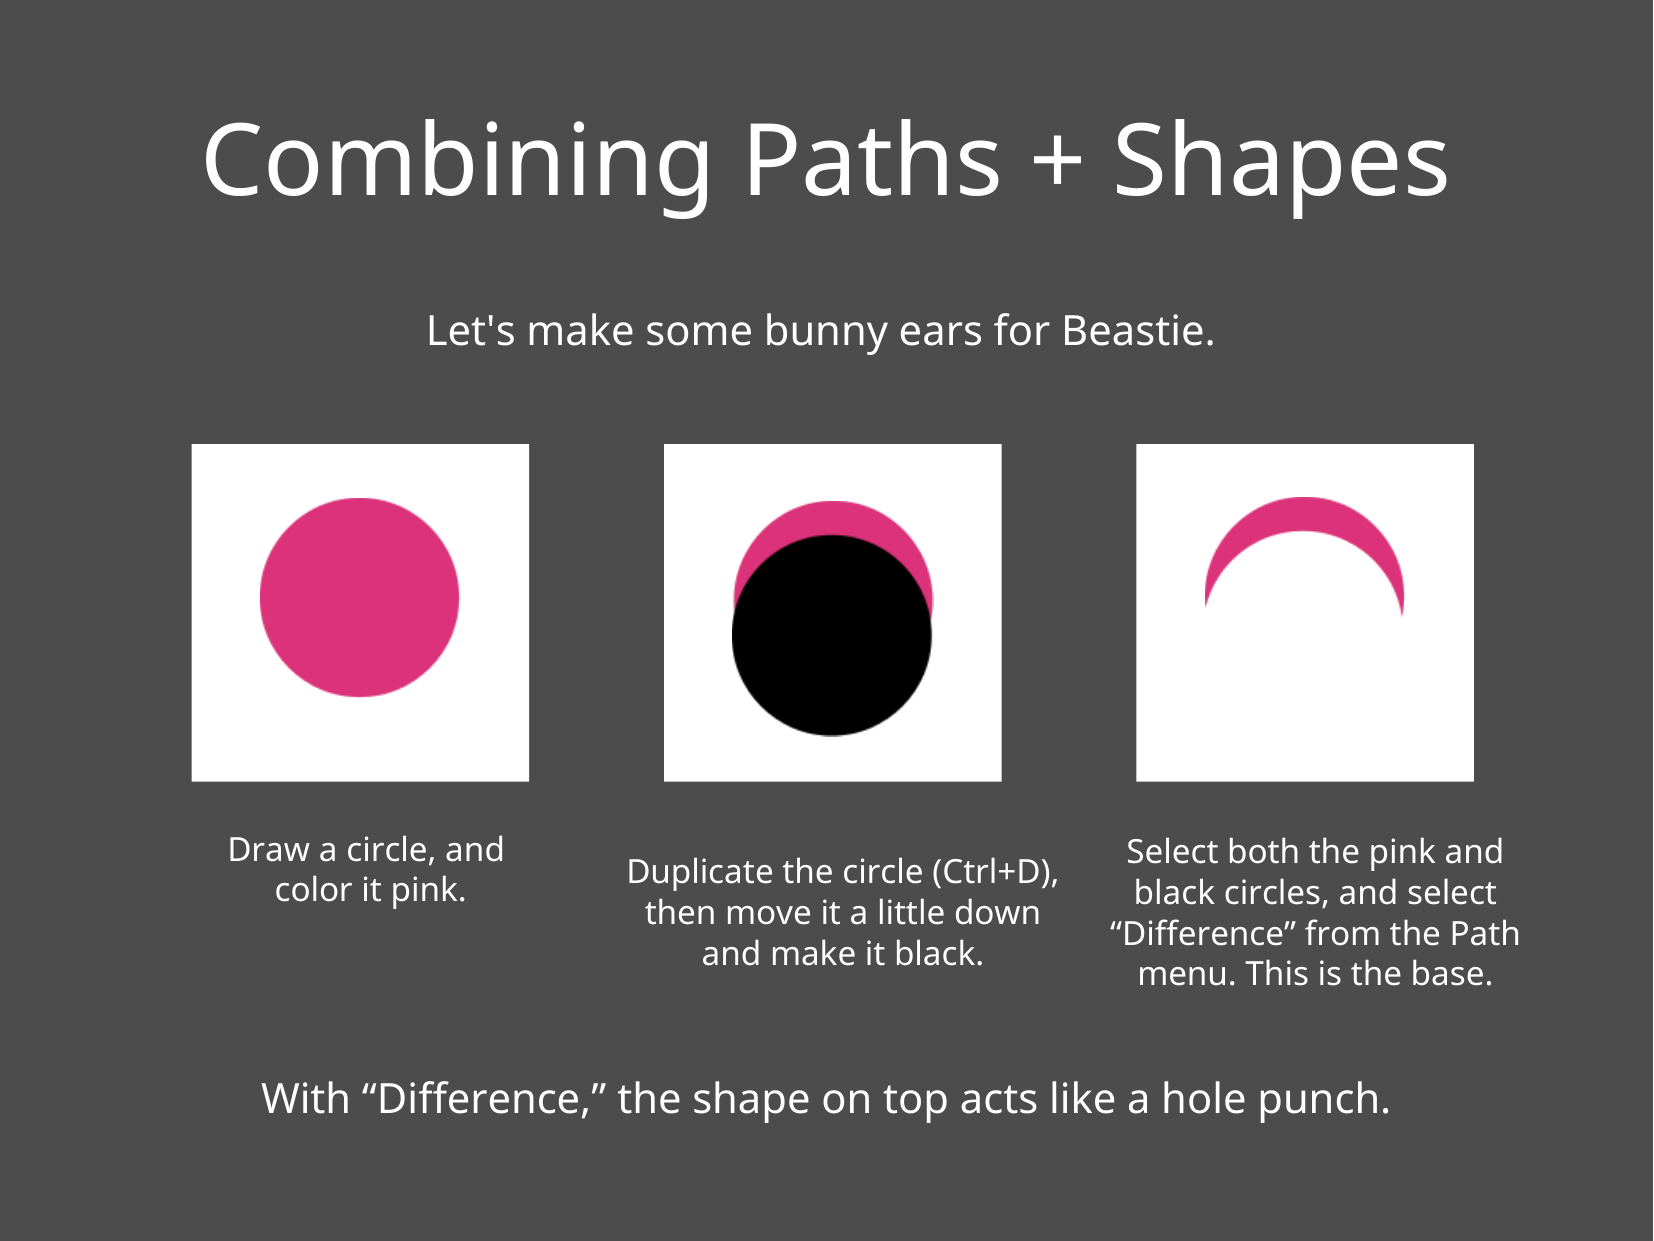

# Combining Paths + Shapes
Let's make some bunny ears for Beastie.
Draw a circle, and
color it pink.
Select both the pink and black circles, and select “Difference” from the Path menu. This is the base.
Duplicate the circle (Ctrl+D), then move it a little down and make it black.
With “Difference,” the shape on top acts like a hole punch.